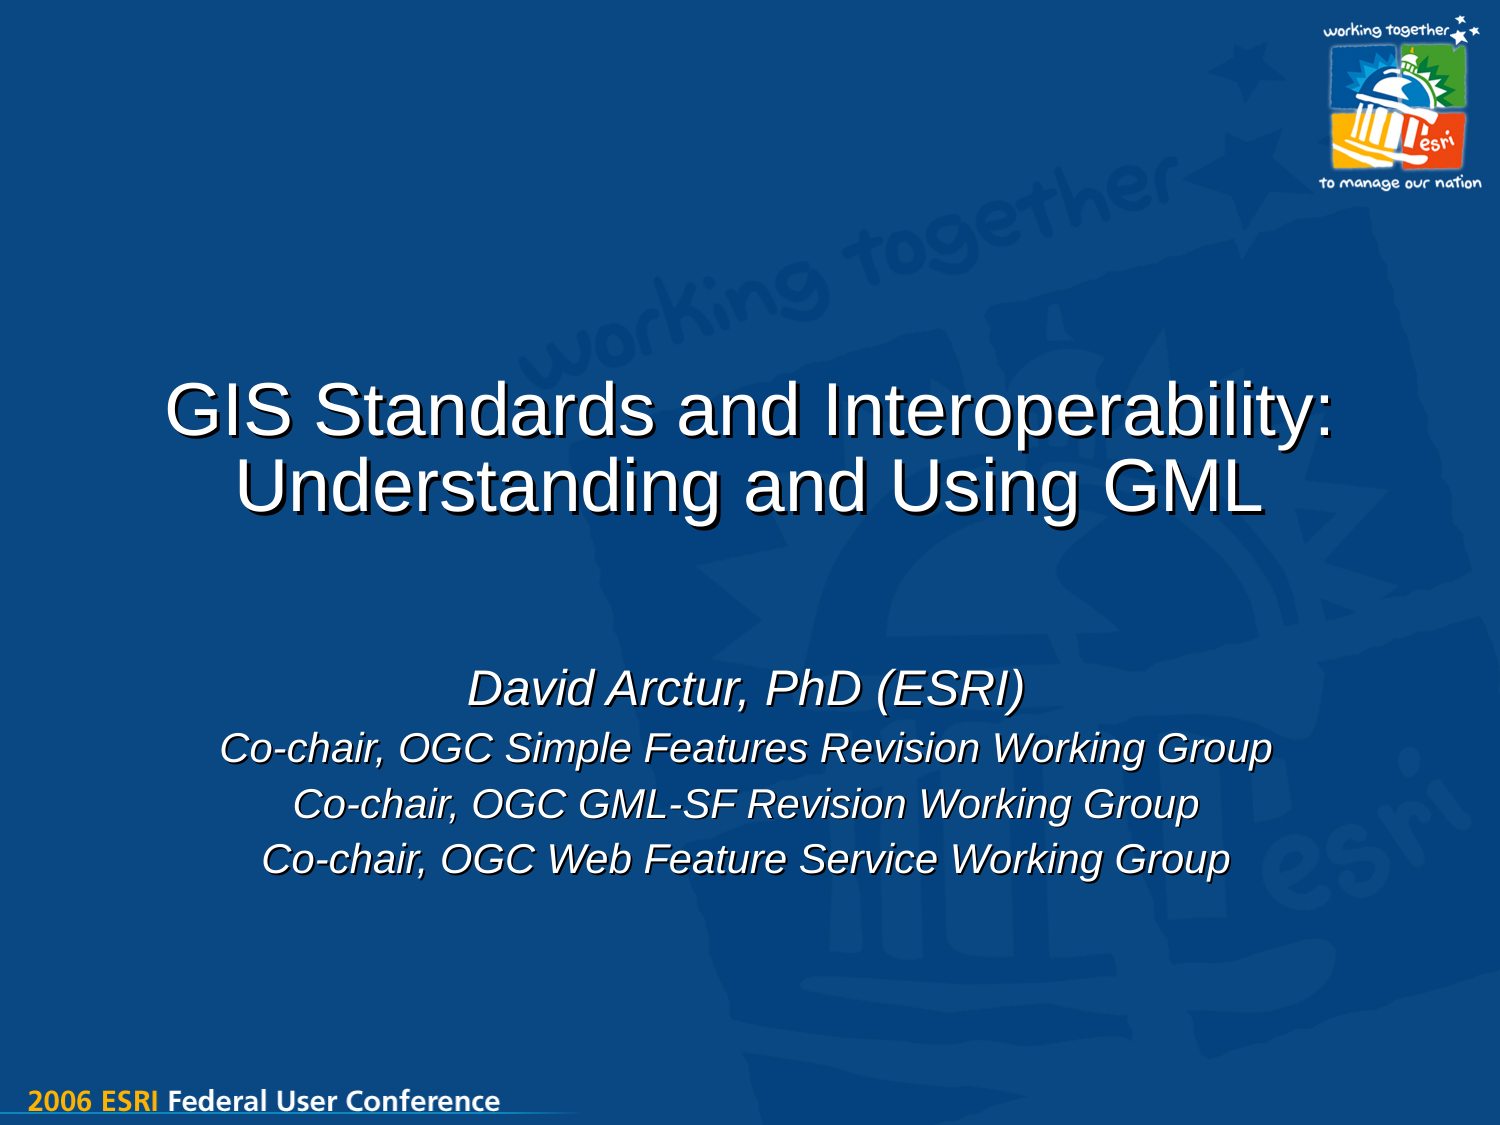

# GIS Standards and Interoperability: Understanding and Using GML
David Arctur, PhD (ESRI)
Co-chair, OGC Simple Features Revision Working Group
Co-chair, OGC GML-SF Revision Working Group
Co-chair, OGC Web Feature Service Working Group